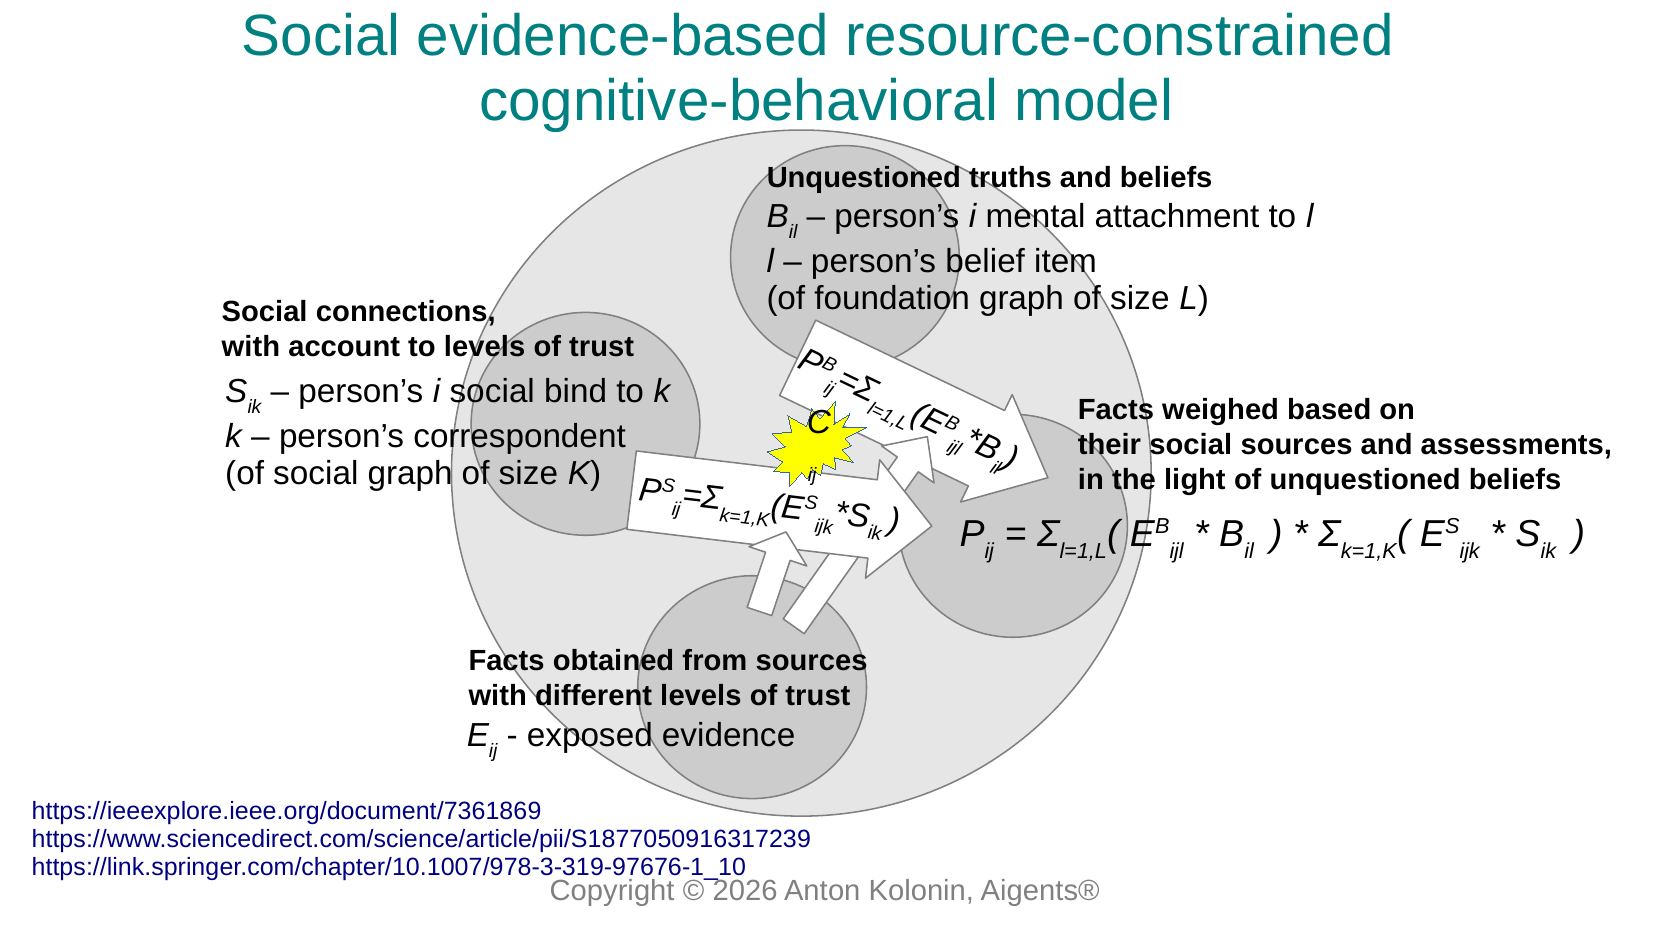

Social evidence-based resource-constrained
cognitive-behavioral model
Unquestioned truths and beliefs
Bil – person’s i mental attachment to l
l – person’s belief item
(of foundation graph of size L)
Social connections,
with account to levels of trust
PBij=Σl=1,L(EBijl*Bil)
Sik – person’s i social bind to k
k – person’s correspondent
(of social graph of size K)
Facts weighed based on
their social sources and assessments,
in the light of unquestioned beliefs
Cij
PSij=Σk=1,K(ESijk*Sik )
Pij = Σl=1,L( EBijl * Bil ) * Σk=1,K( ESijk * Sik )
Facts obtained from sources
with different levels of trust
Eij - exposed evidence
https://ieeexplore.ieee.org/document/7361869
https://www.sciencedirect.com/science/article/pii/S1877050916317239
https://link.springer.com/chapter/10.1007/978-3-319-97676-1_10
Copyright © 2026 Anton Kolonin, Aigents®